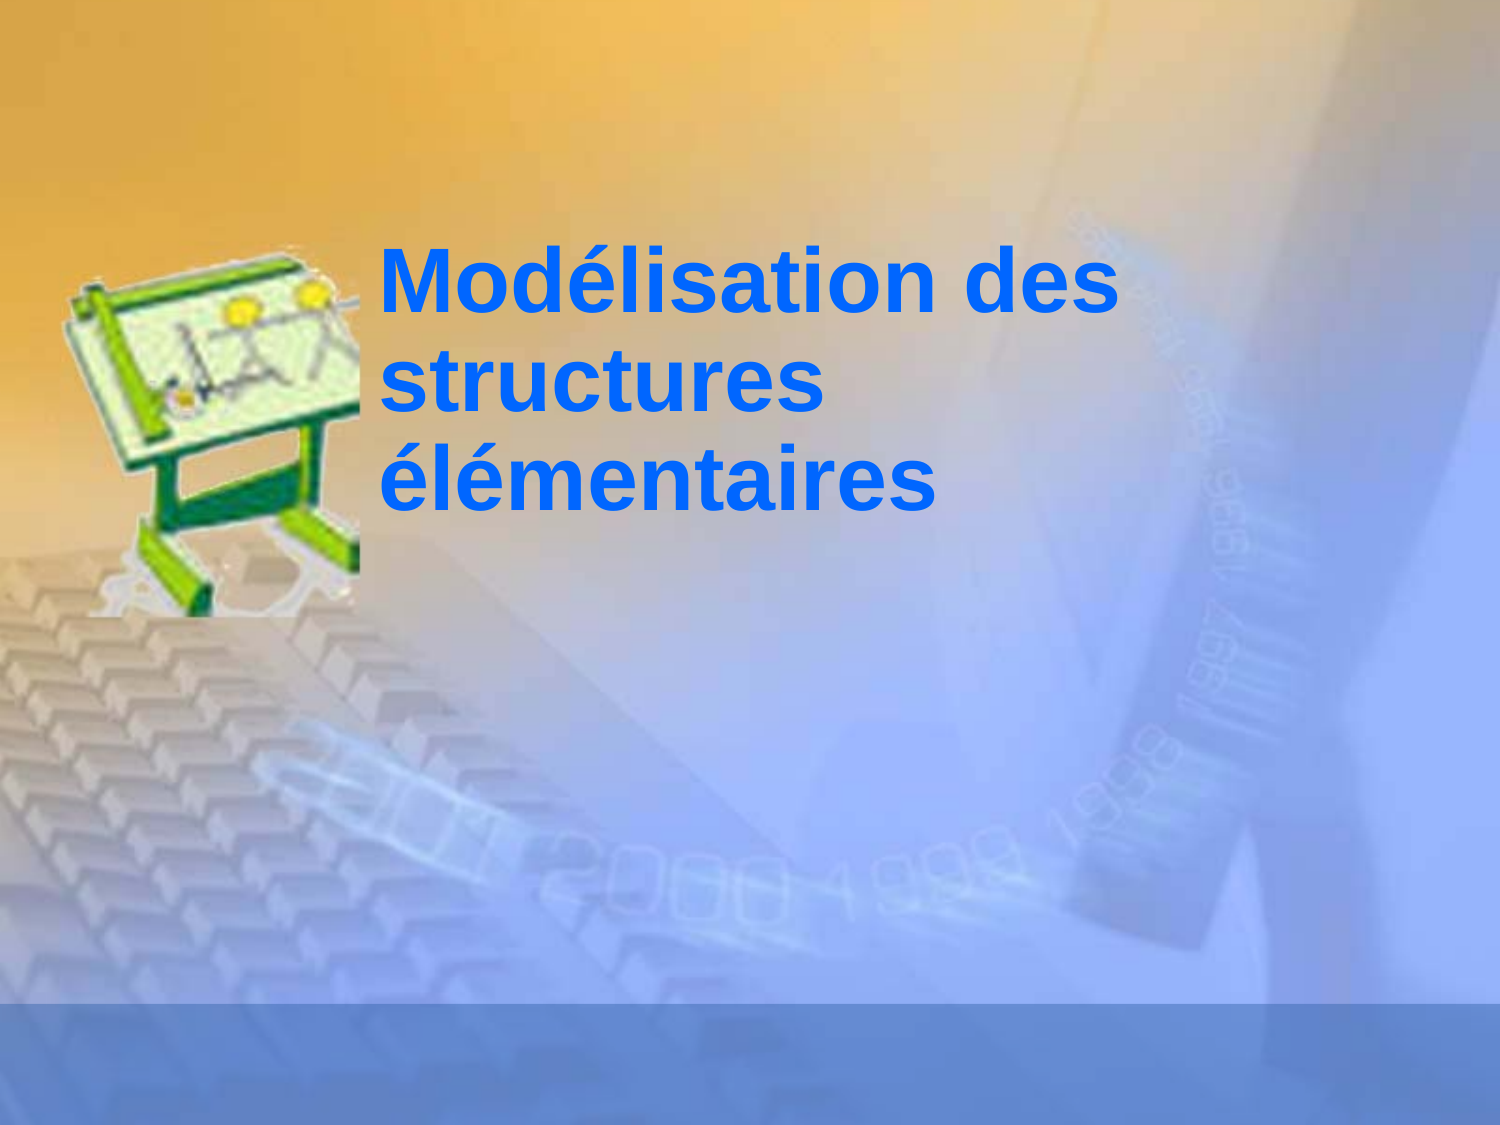

# UML – les bases
Modélisation des structures élémentaires
Un chirurgien, un ingénieur des Ponts et Chaussées et un informaticien débattent sur la question : « quel est le plus vieux métier du monde ? ». Le chirurgien fait remarquer : « Et bien, il est dit dans la Bible que Dieu a créé Ève en retirant une côte à Adam. Ceci nécessite évidemment une opération chirurgicale, je peux donc revendiquer d’exercer le plus vieux métier du monde.» L’ingénieur des Ponts et Chaussées l’arrête et dit : «Mais bien avant, dans le livre de la Genèse, il est dit que Dieu a créé l’ordre à partir du Ciel et la Terre à partir du Chaos. Ceci est certainement la plus grandiose et la plus ancienne application du génie civil. Donc mon cher chirurgien, vous avez tort : ma profession est la plus ancienne.» Alors l’informaticien se met à rigoler doucement et leur demande : « OK, mais qui croyez vous, a créé le Chaos ?»
La différence entre la théorie et la pratique, c’est qu’en théorie il n’y a pas de différence.